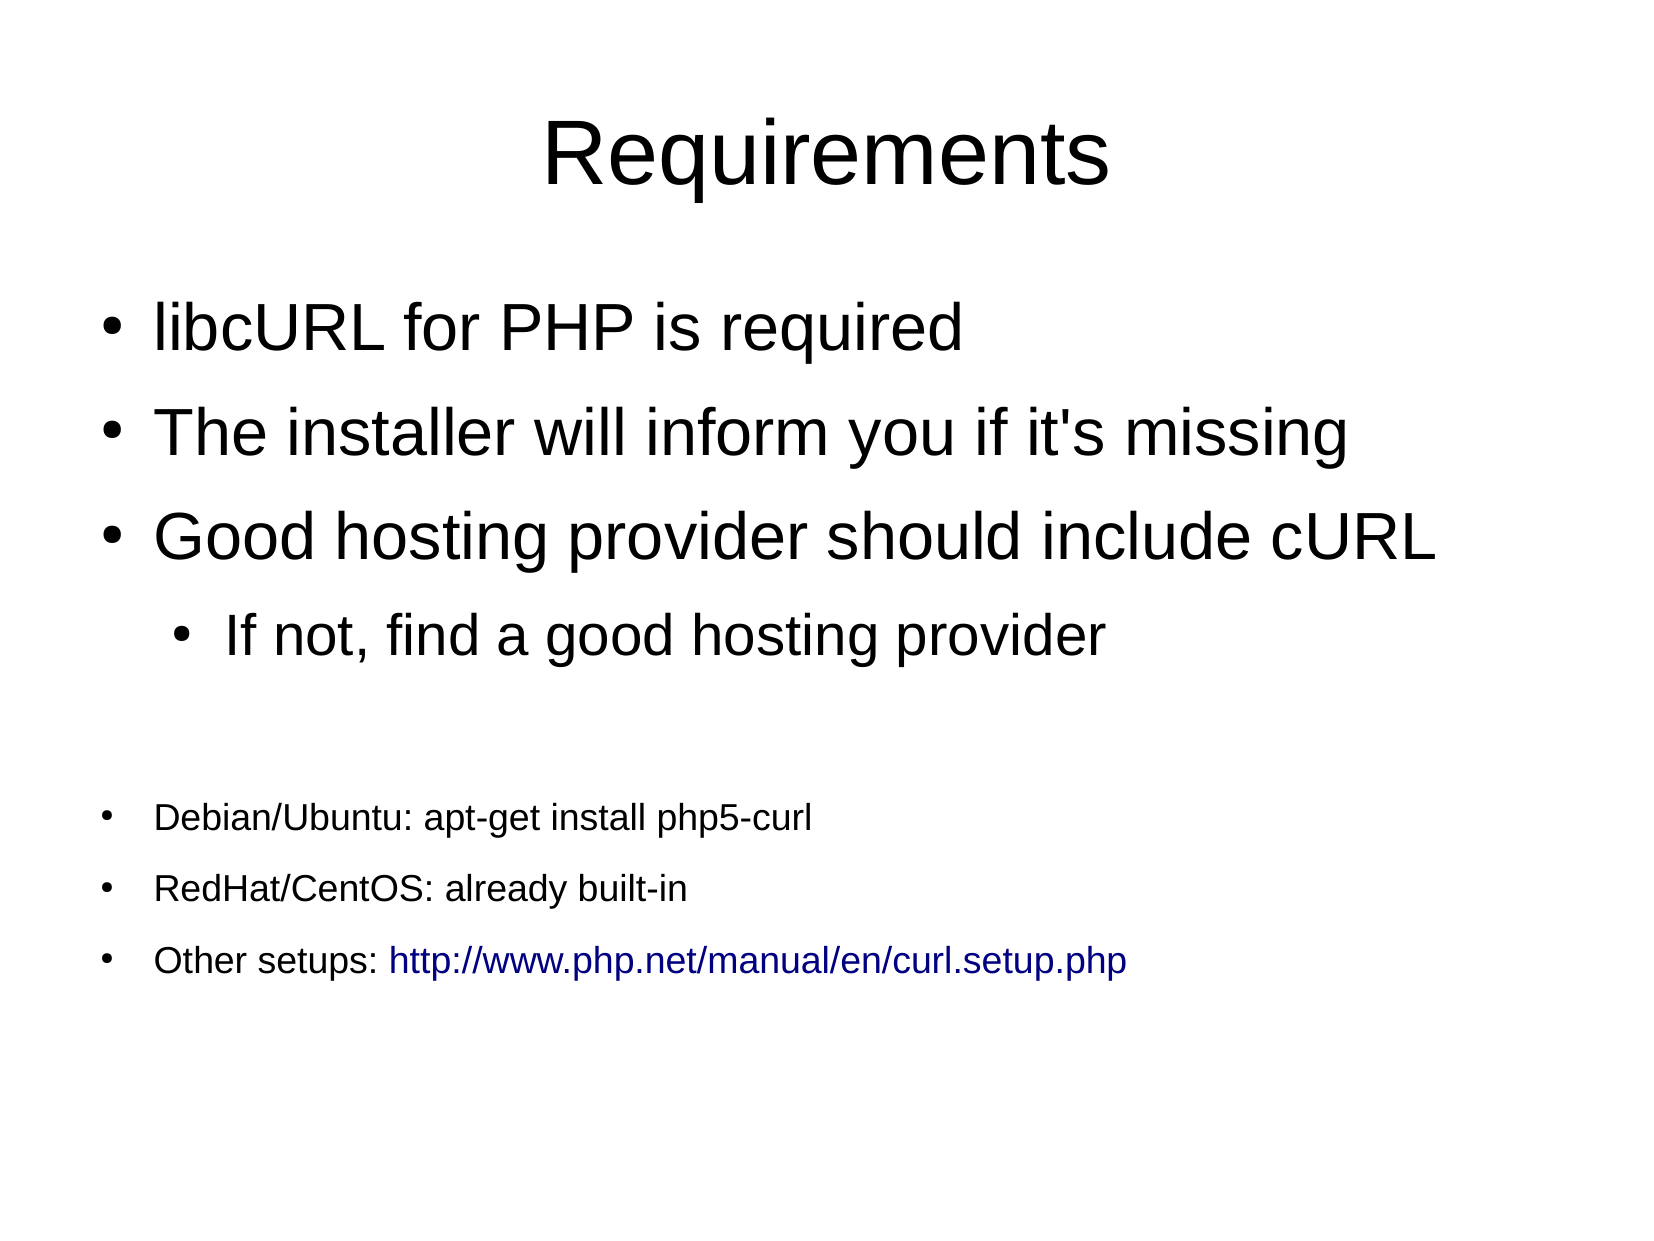

# Requirements
libcURL for PHP is required
The installer will inform you if it's missing
Good hosting provider should include cURL
If not, find a good hosting provider
Debian/Ubuntu: apt-get install php5-curl
RedHat/CentOS: already built-in
Other setups: http://www.php.net/manual/en/curl.setup.php